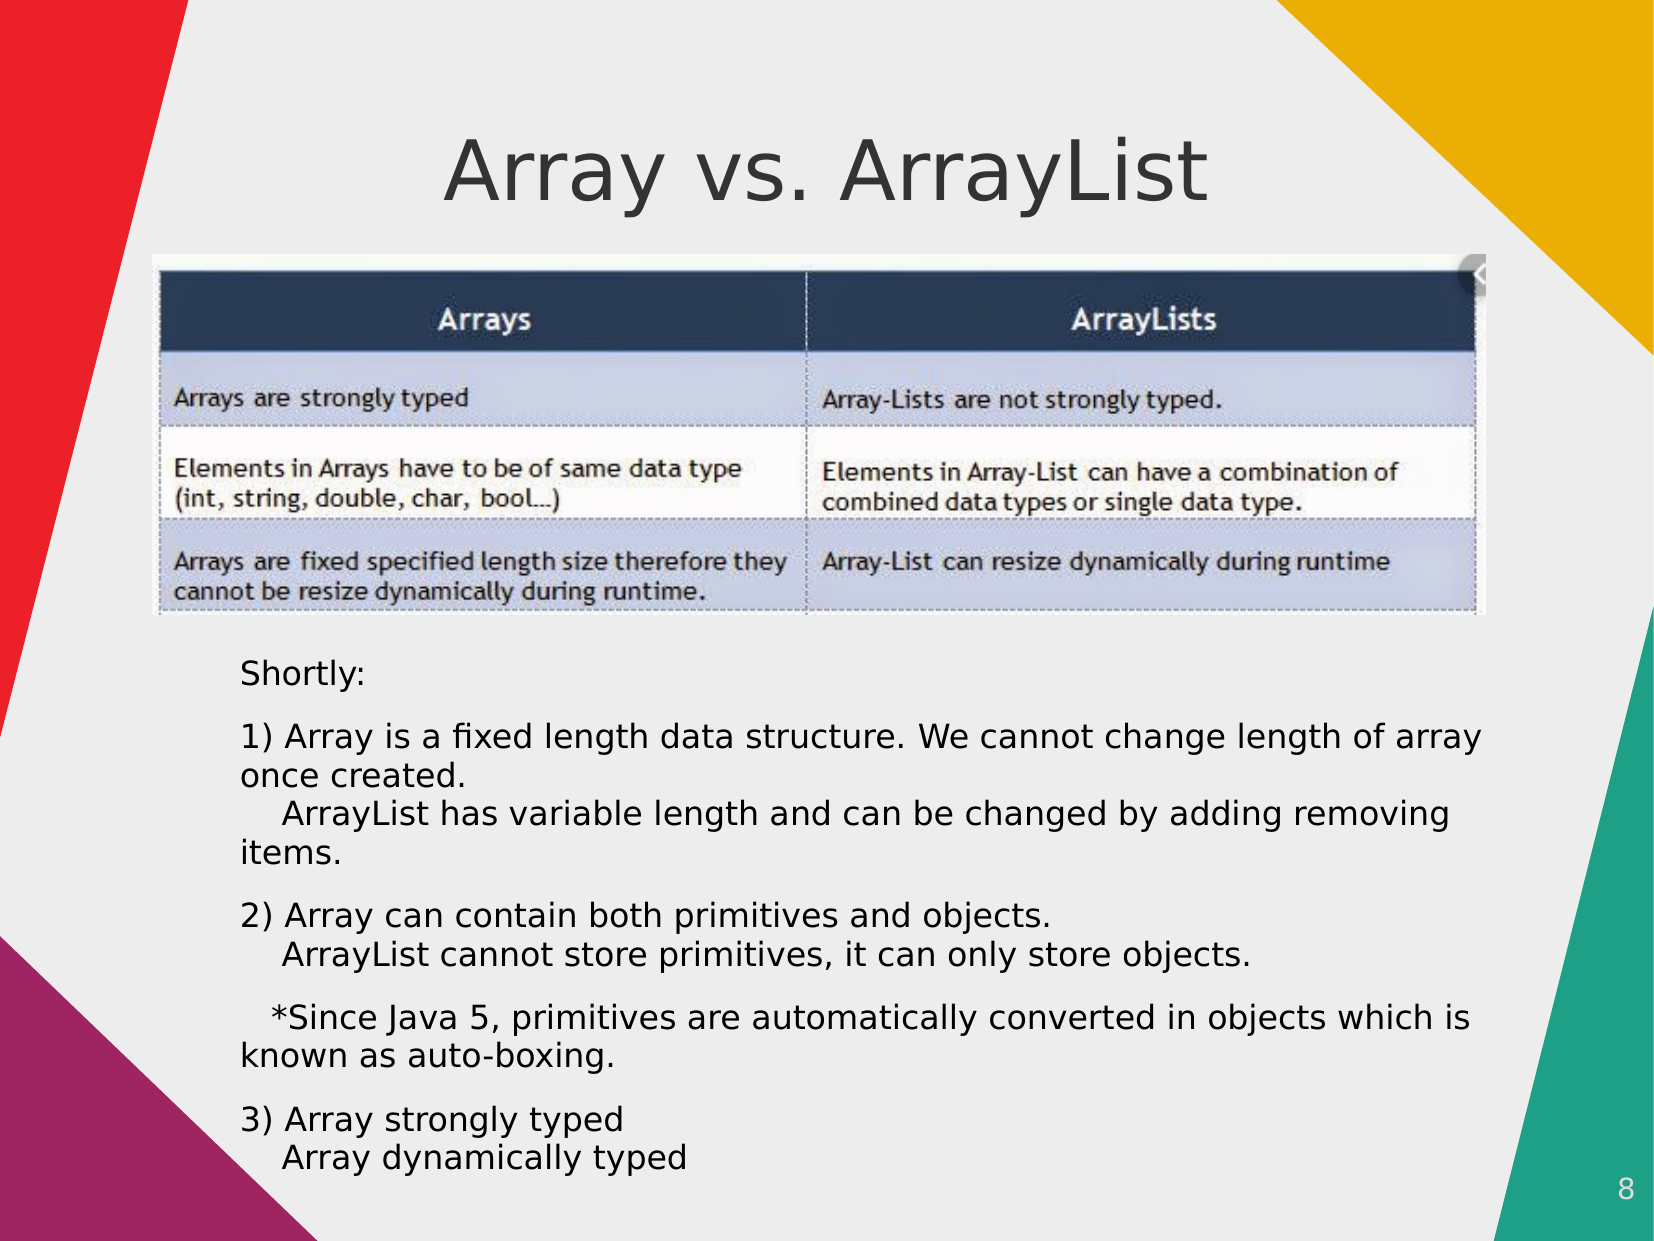

# Array vs. ArrayList
Shortly:
1) Array is a fixed length data structure. We cannot change length of array once created.
 ArrayList has variable length and can be changed by adding removing items.
2) Array can contain both primitives and objects.
 ArrayList cannot store primitives, it can only store objects.
 *Since Java 5, primitives are automatically converted in objects which is known as auto-boxing.
3) Array strongly typed
 Array dynamically typed
8